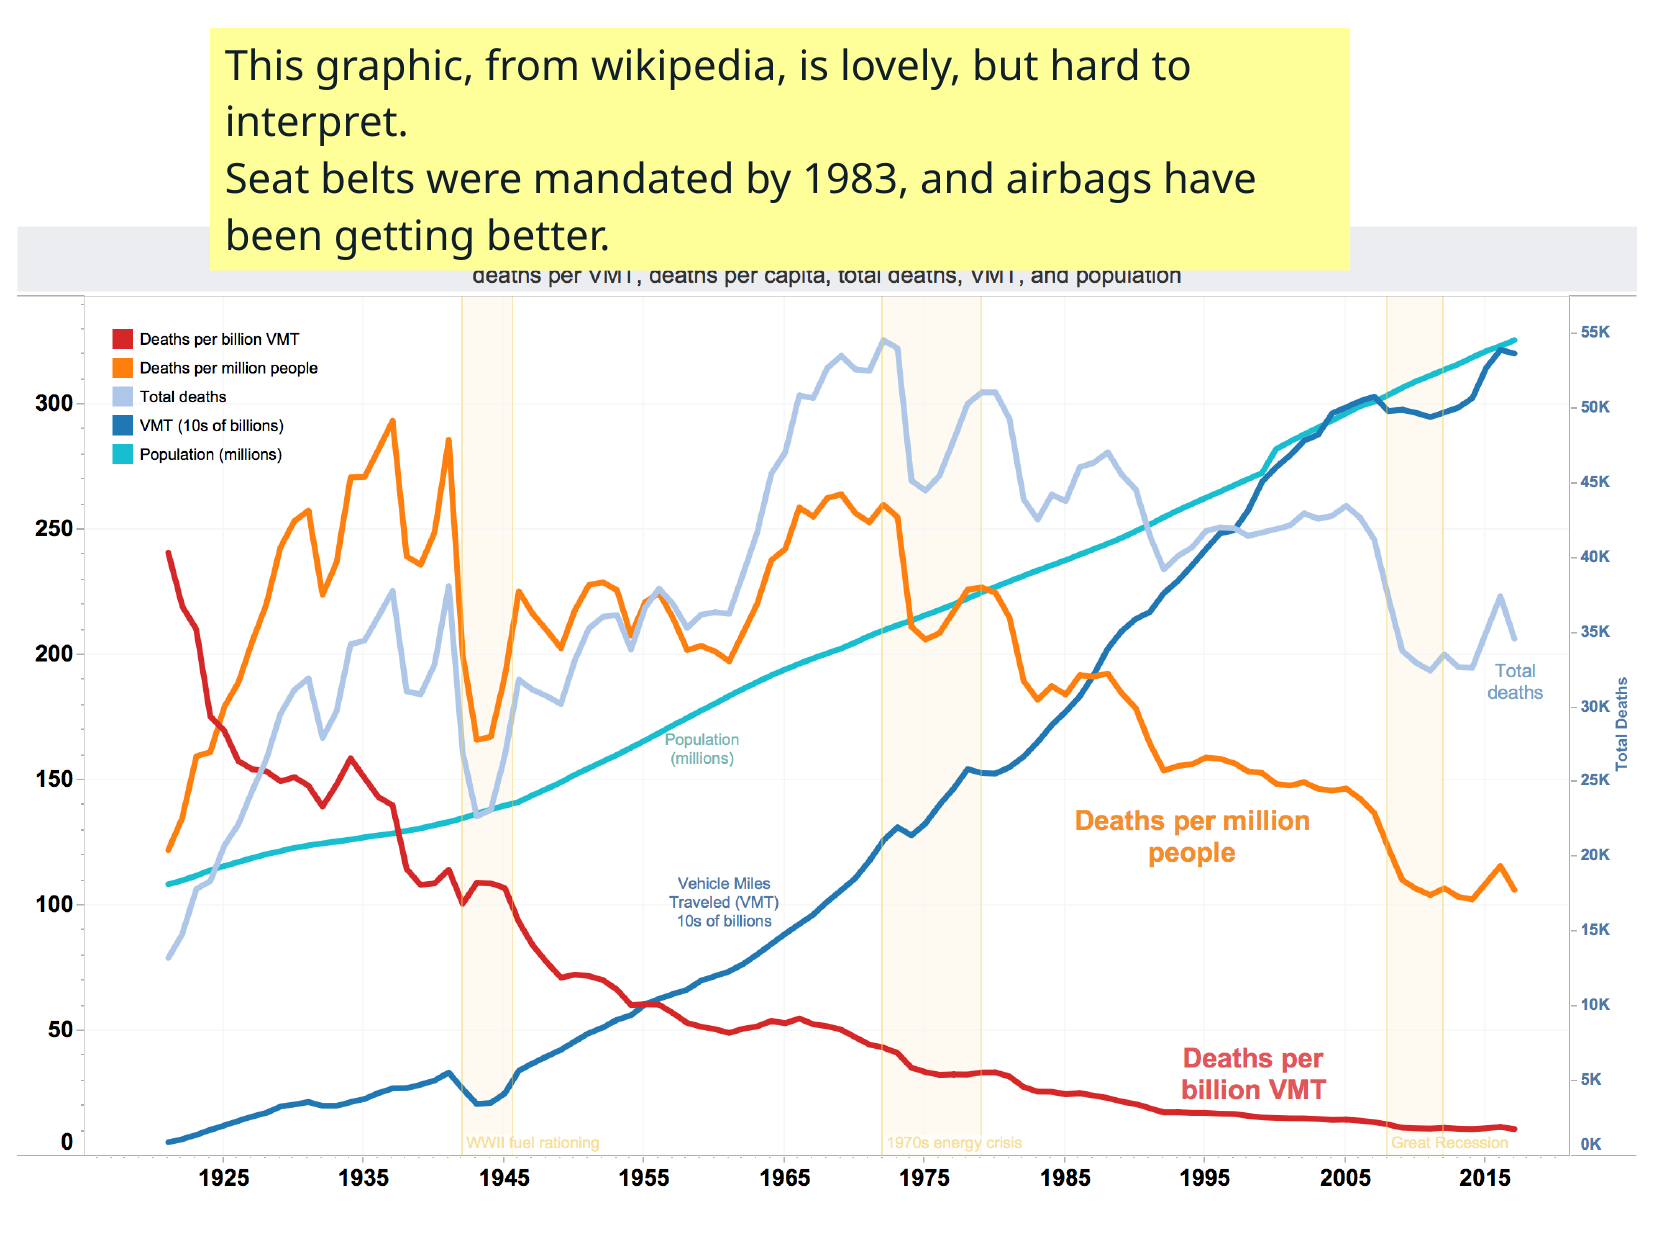

This graphic, from wikipedia, is lovely, but hard to interpret.
Seat belts were mandated by 1983, and airbags have been getting better.
#